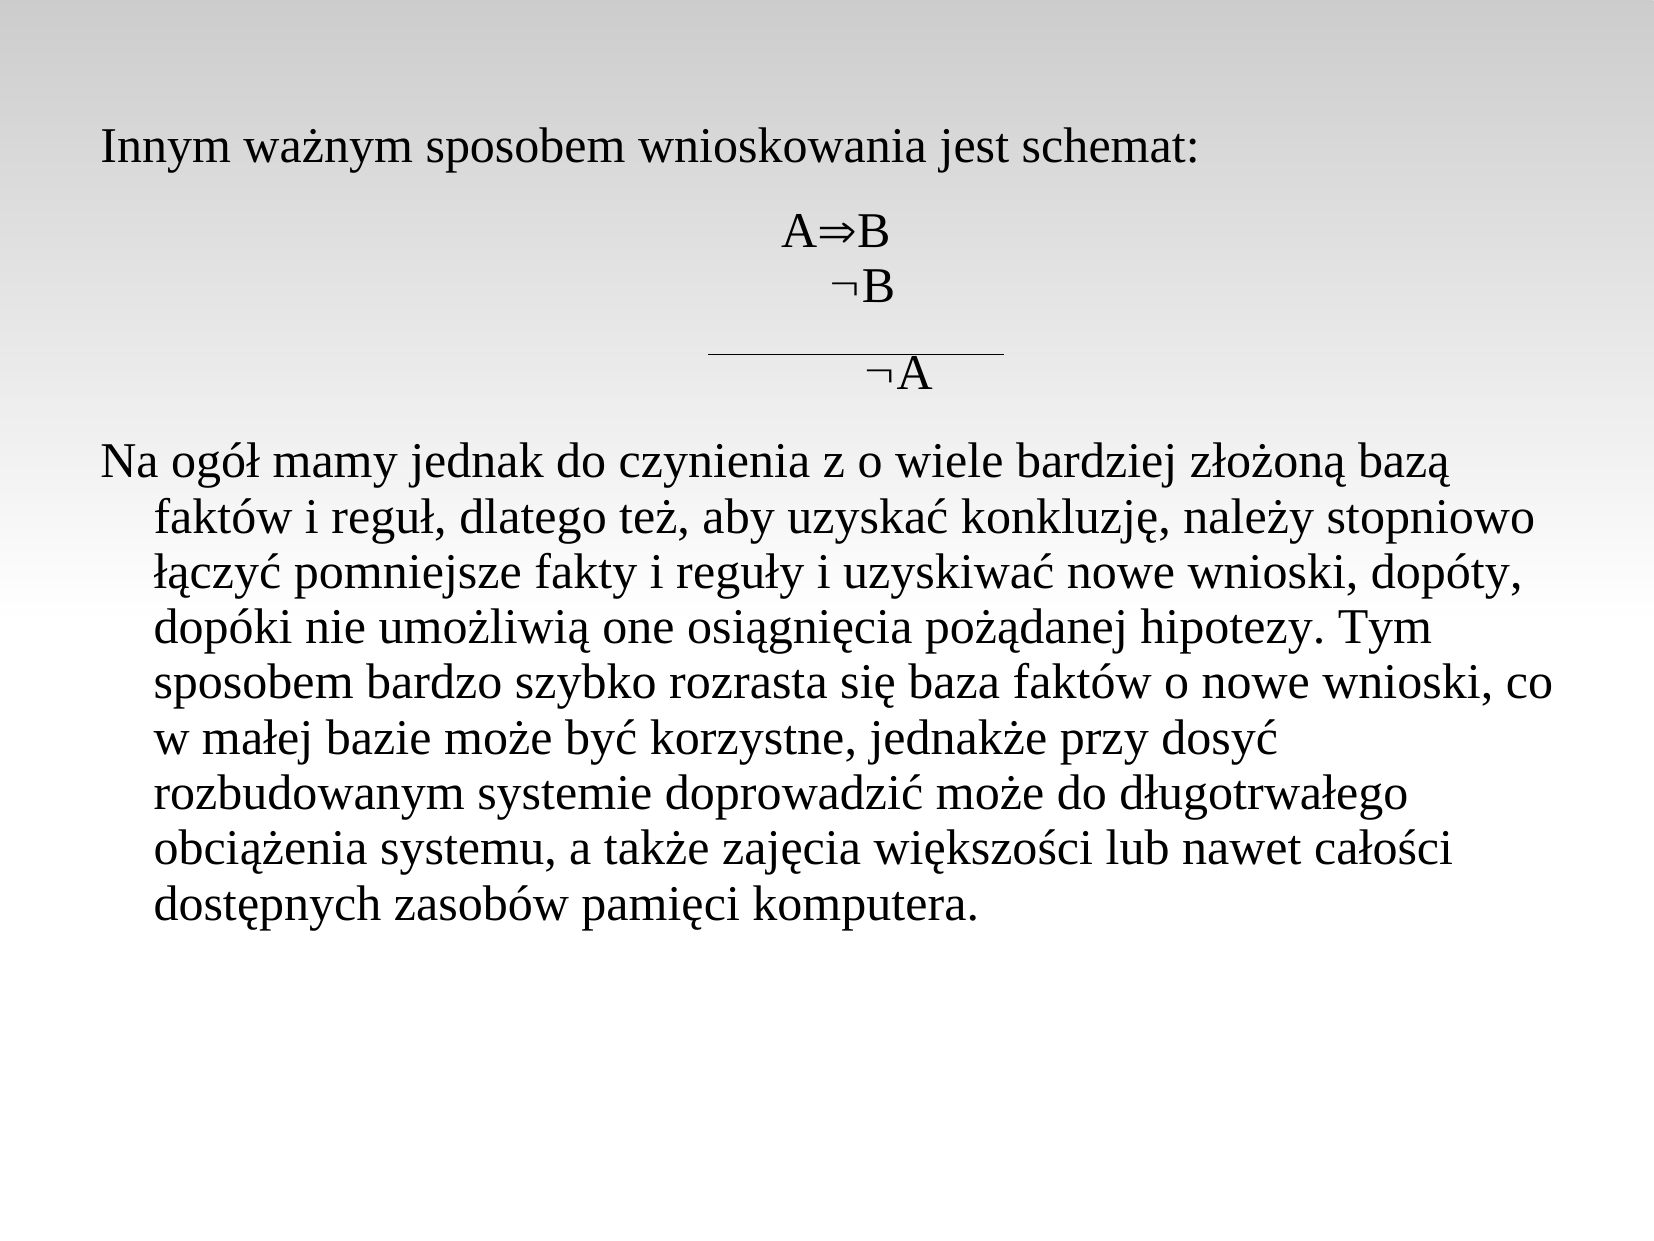

#
Innym ważnym sposobem wnioskowania jest schemat:
AB
B
 A
Na ogół mamy jednak do czynienia z o wiele bardziej złożoną bazą faktów i reguł, dlatego też, aby uzyskać konkluzję, należy stopniowo łączyć pomniejsze fakty i reguły i uzyskiwać nowe wnioski, dopóty, dopóki nie umożliwią one osiągnięcia pożądanej hipotezy. Tym sposobem bardzo szybko rozrasta się baza faktów o nowe wnioski, co w małej bazie może być korzystne, jednakże przy dosyć rozbudowanym systemie doprowadzić może do długotrwałego obciążenia systemu, a także zajęcia większości lub nawet całości dostępnych zasobów pamięci komputera.